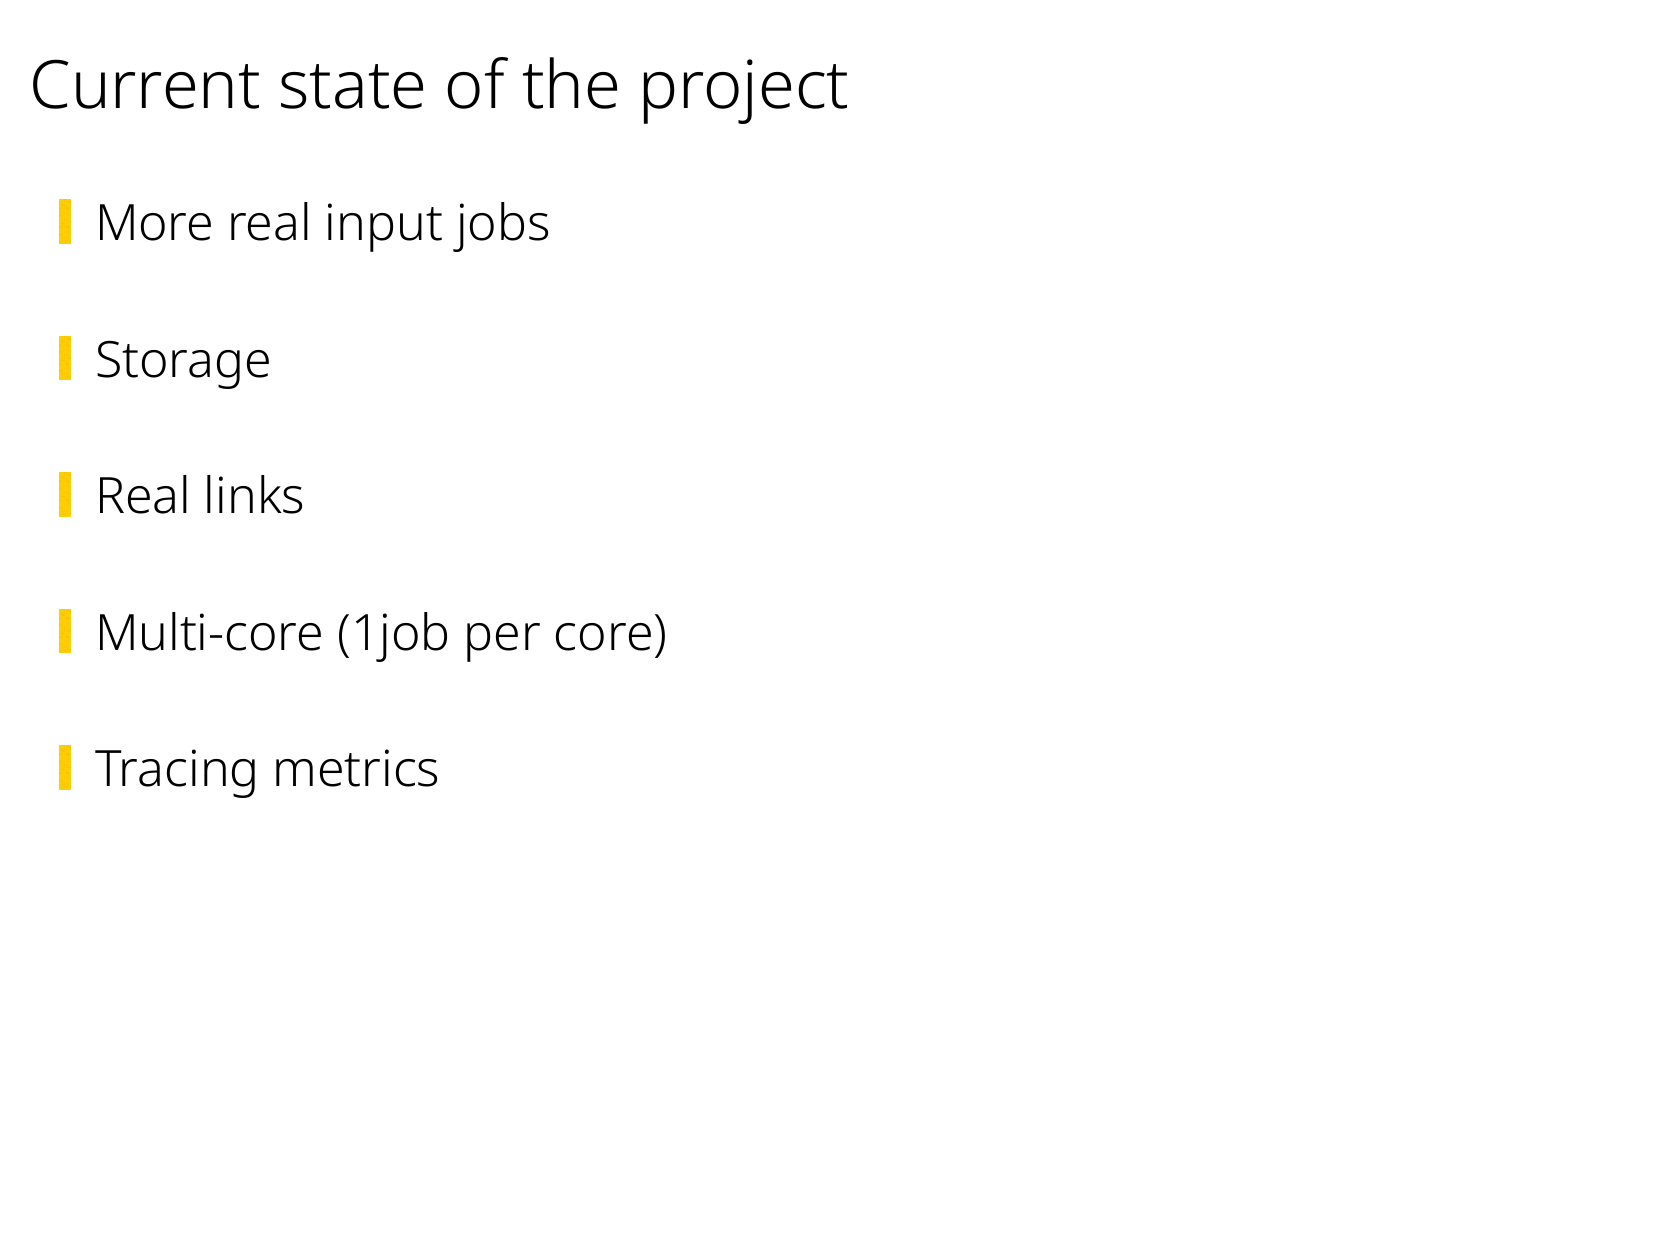

Current state of the project
More real input jobs
Storage
Real links
Multi-core (1job per core)
Tracing metrics